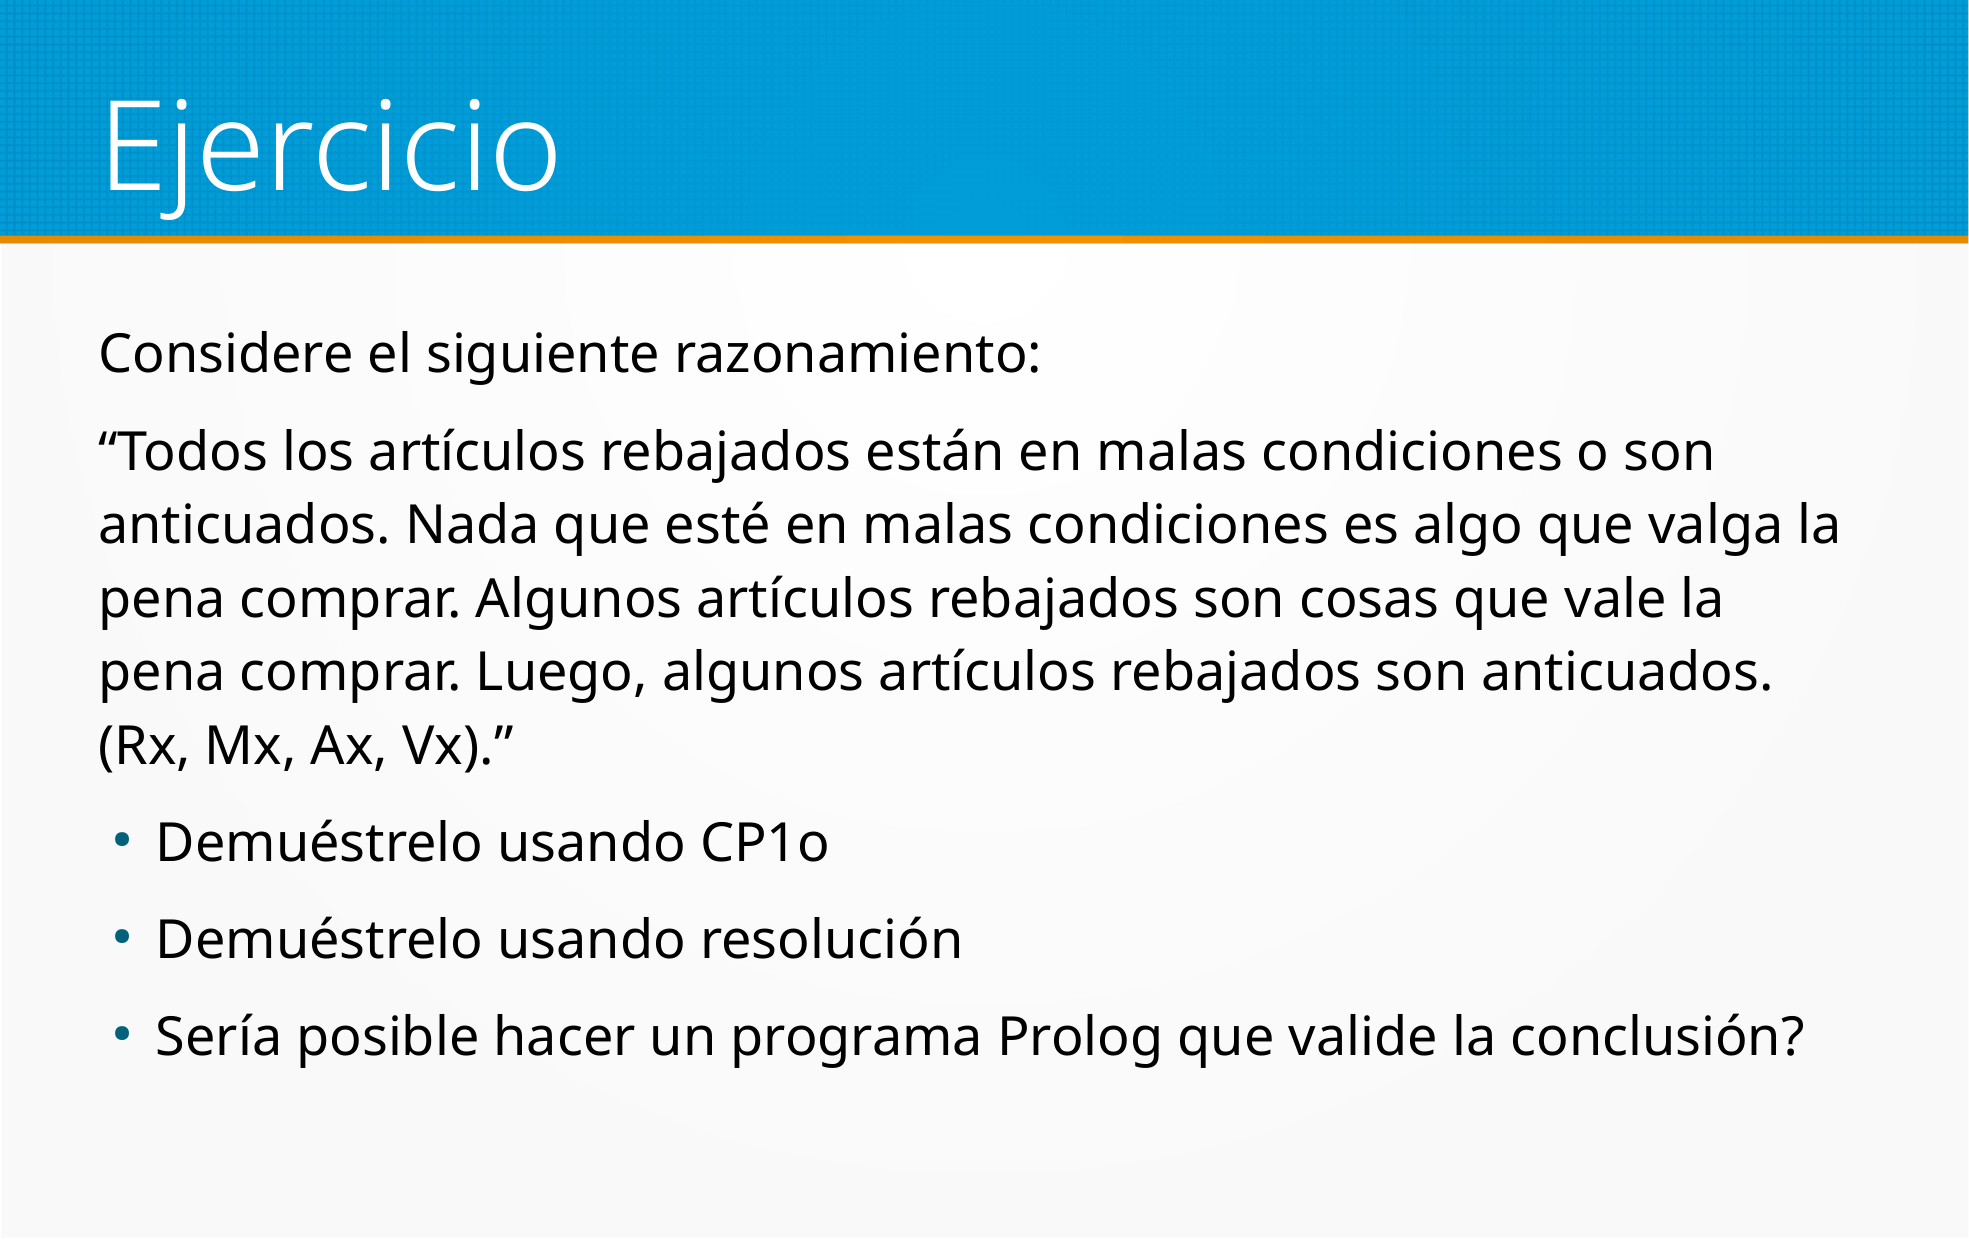

# Ejercicio
Considere el siguiente razonamiento:
“Todos los artículos rebajados están en malas condiciones o son anticuados. Nada que esté en malas condiciones es algo que valga la pena comprar. Algunos artículos rebajados son cosas que vale la pena comprar. Luego, algunos artículos rebajados son anticuados. (Rx, Mx, Ax, Vx).”
Demuéstrelo usando CP1o
Demuéstrelo usando resolución
Sería posible hacer un programa Prolog que valide la conclusión?